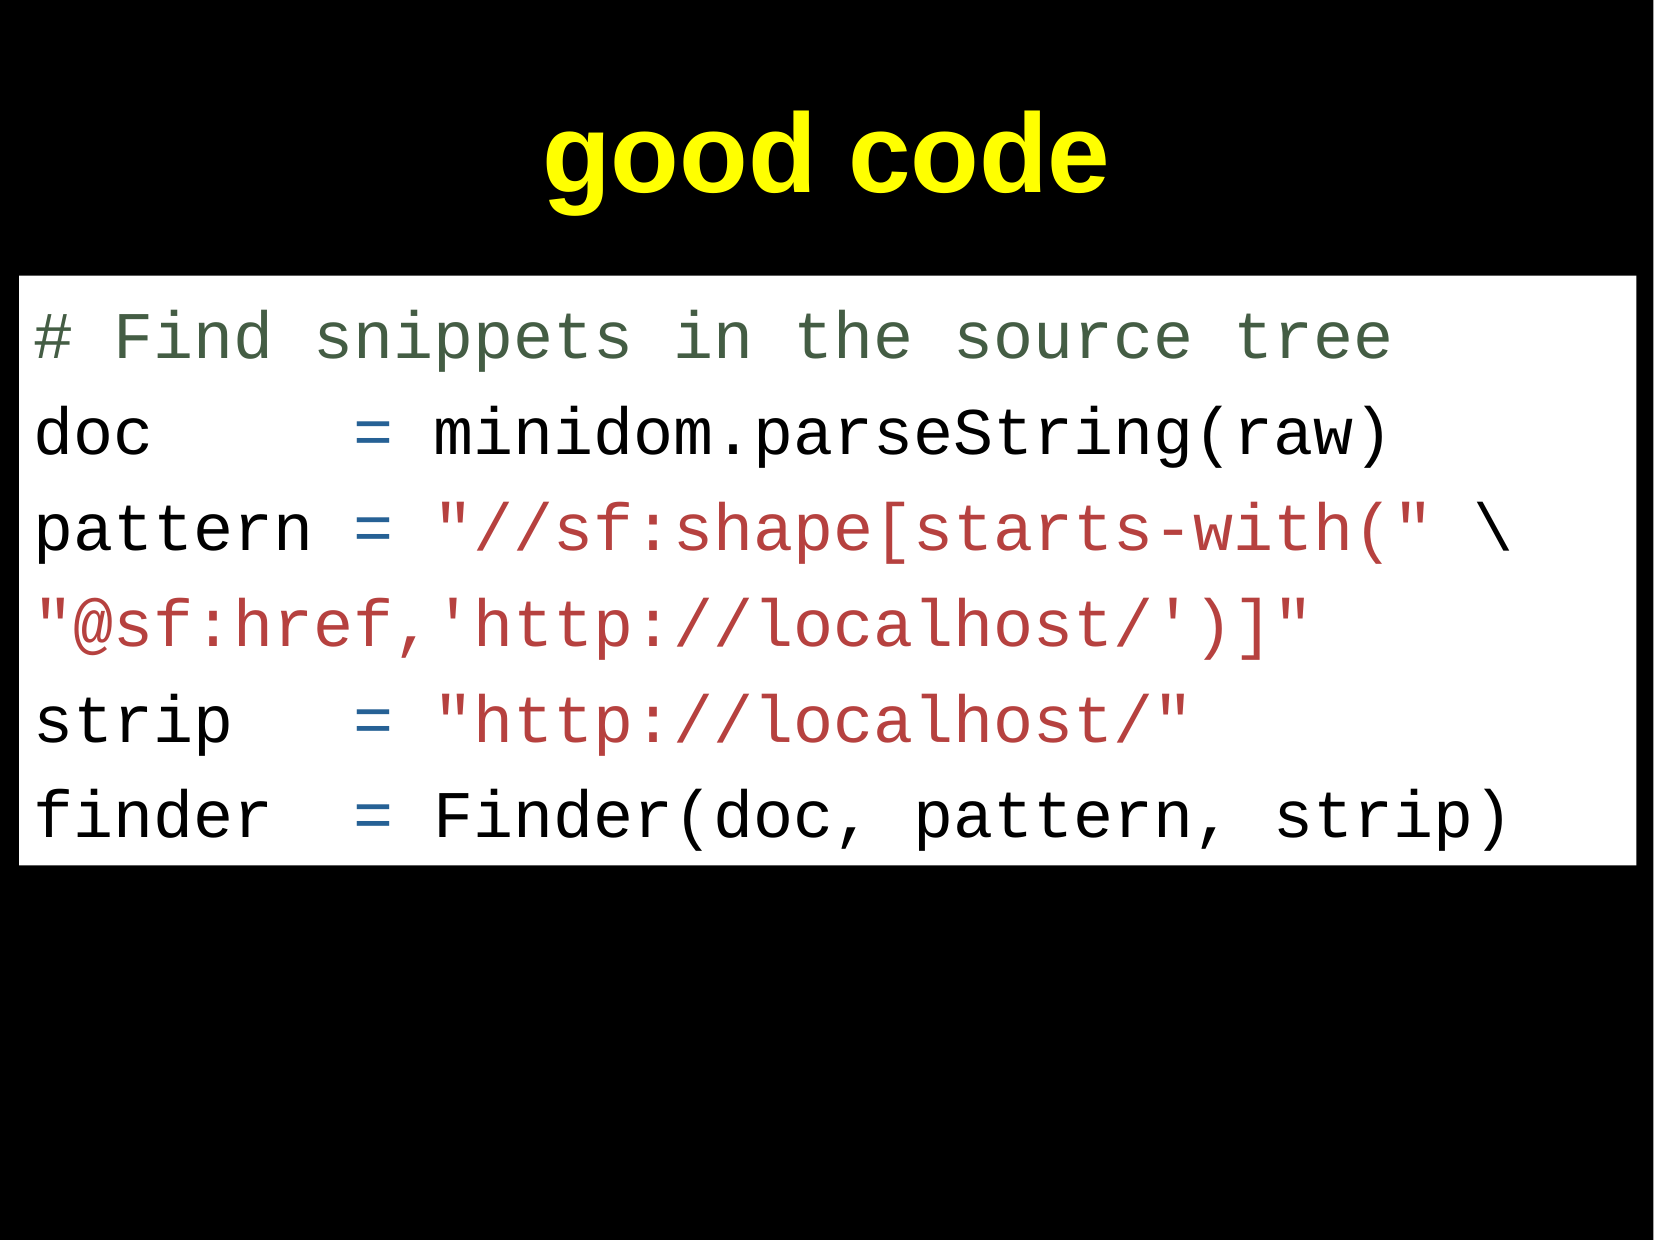

# good code
# Find snippets in the source tree
doc = minidom.parseString(raw)
pattern = "//sf:shape[starts-with(" \
"@sf:href,'http://localhost/')]"
strip = "http://localhost/"
finder = Finder(doc, pattern, strip)